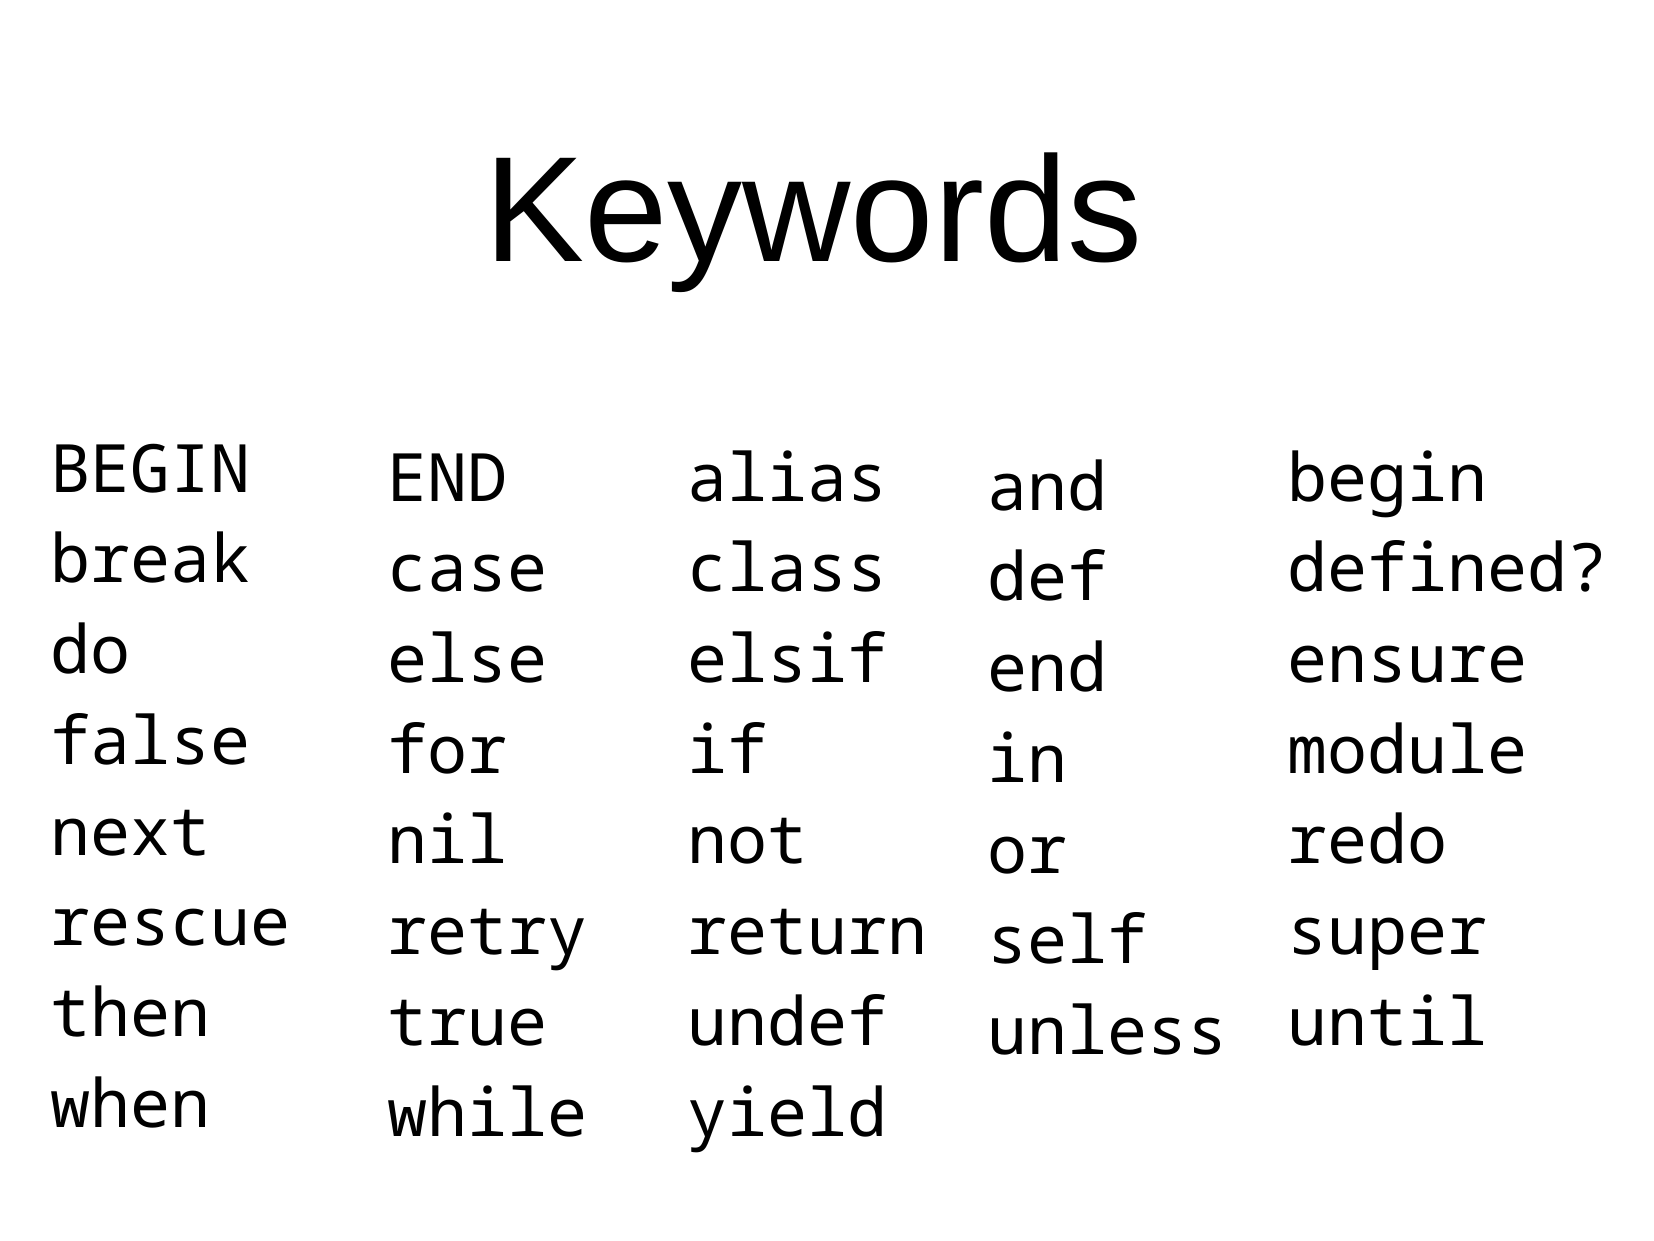

Keywords
BEGIN
break
do
false
next
rescue
then
when
END
case
else
for
nil
retry
true
while
alias
class
elsif
if
not
return
undef
yield
begin
defined?
ensure
module
redo
super
until
and
def
end
in
or
self
unless